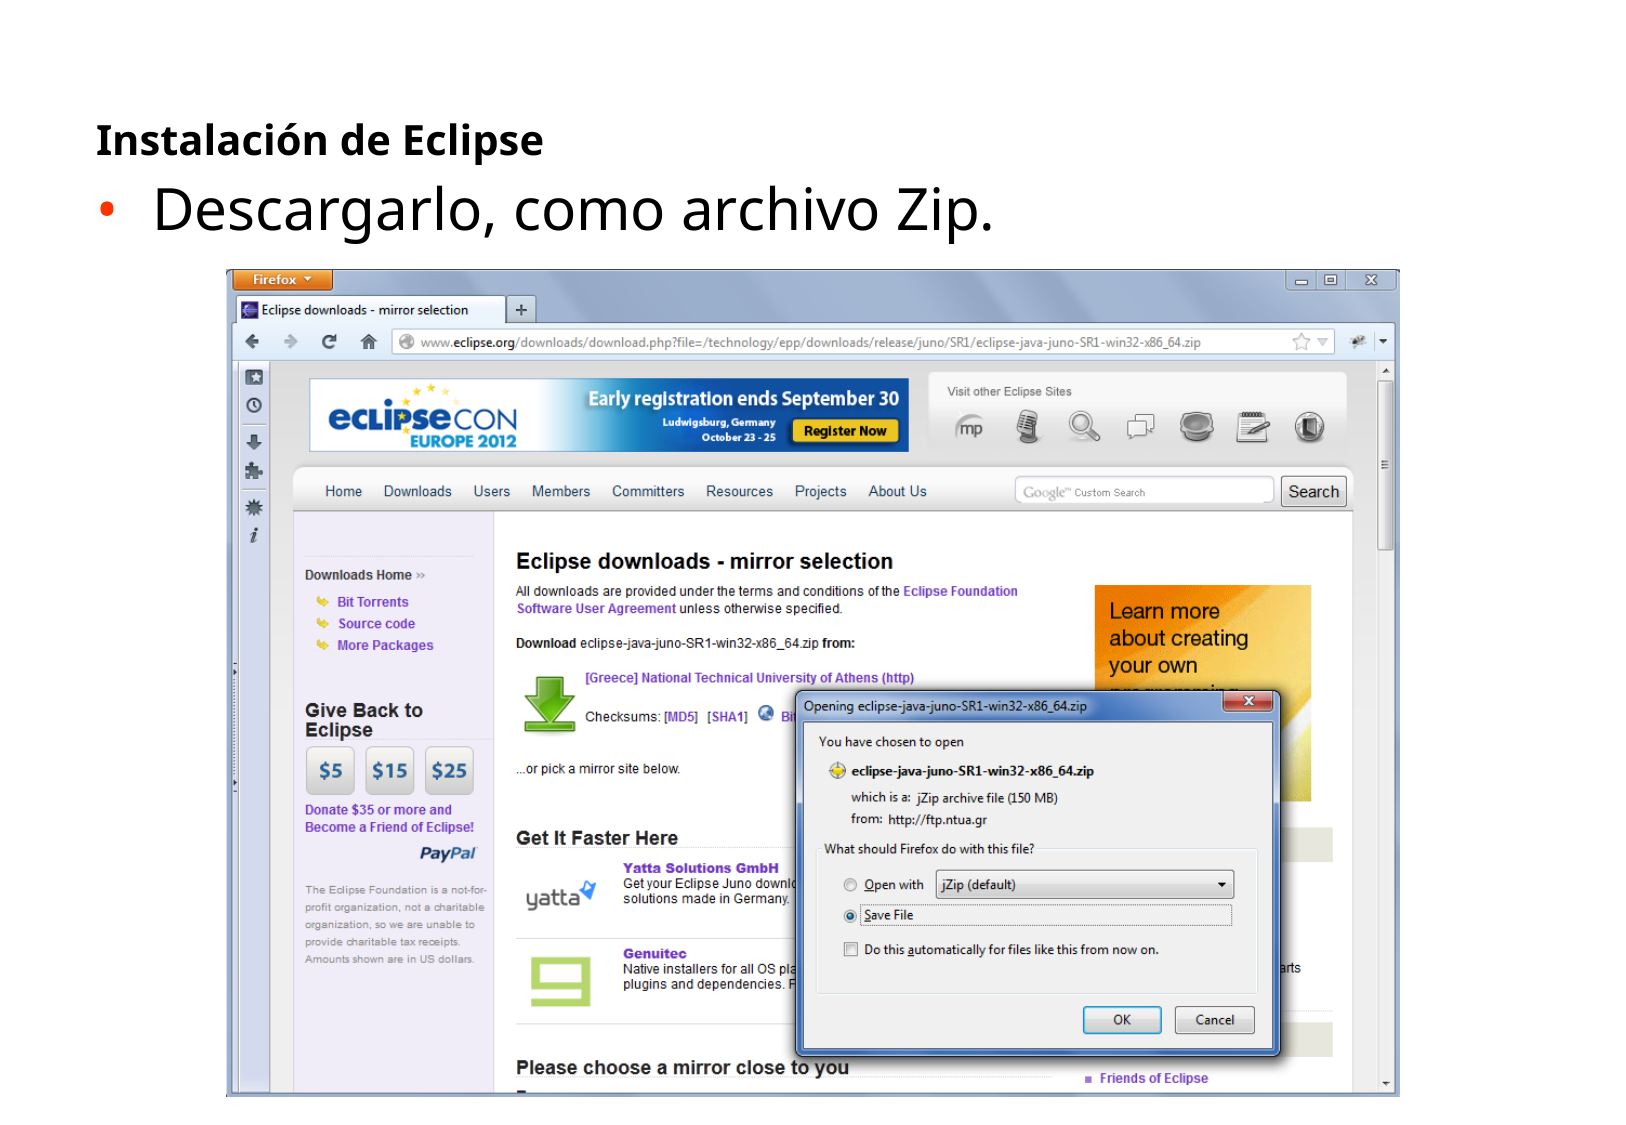

# Instalación de Eclipse
Descargarlo, como archivo Zip.